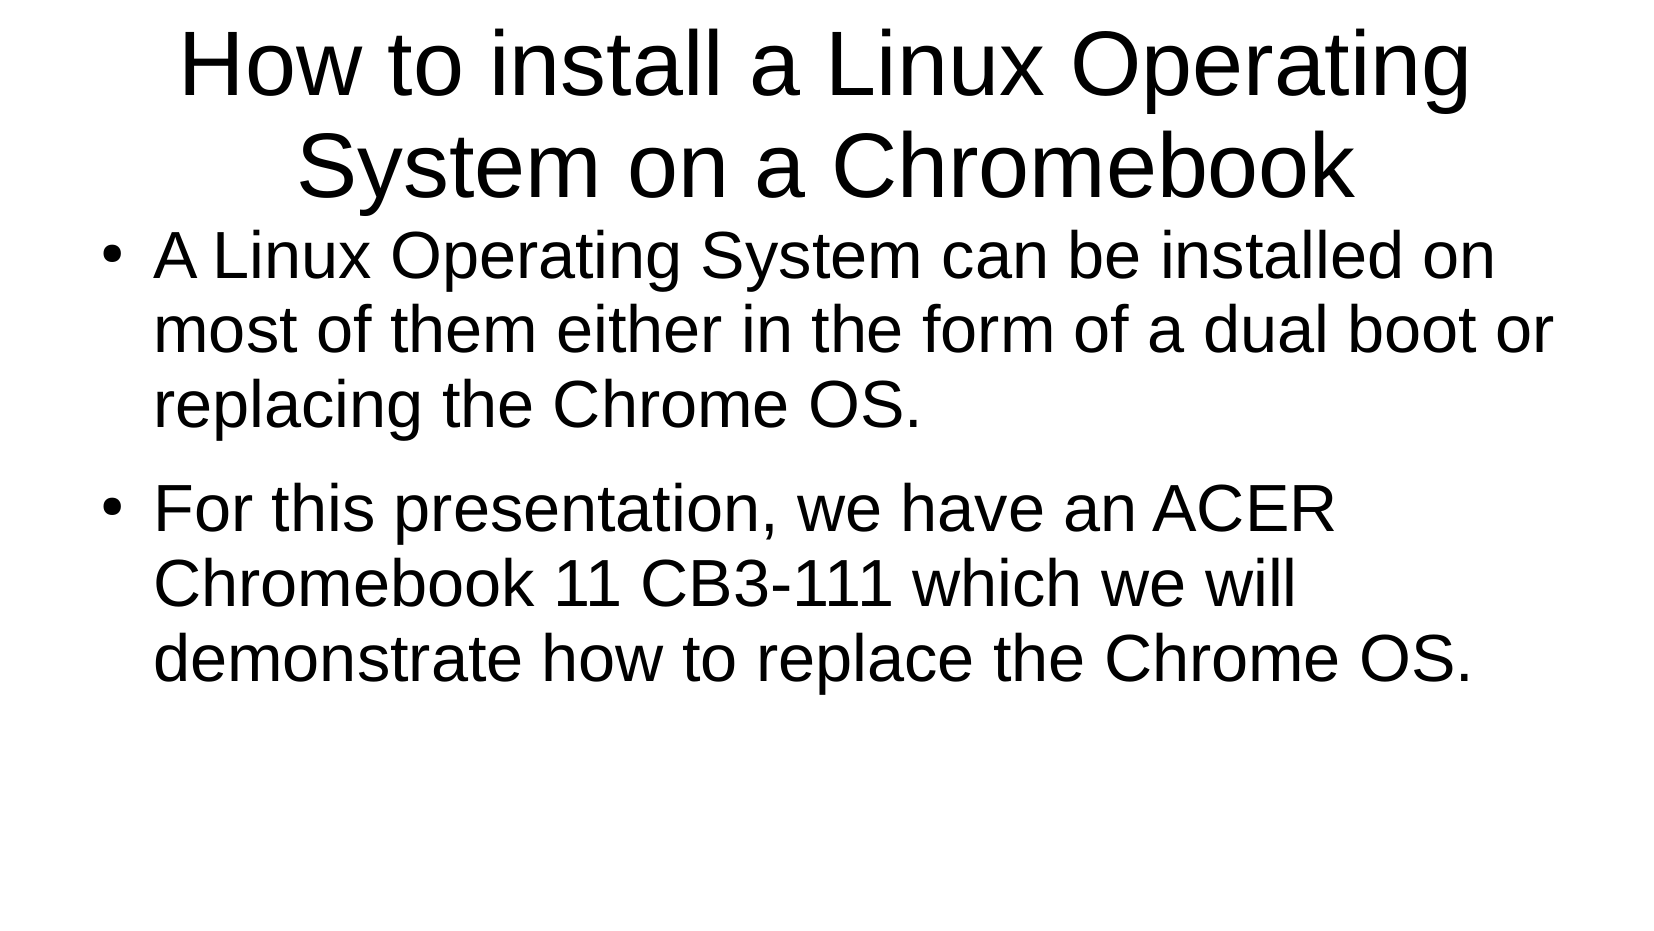

# How to install a Linux Operating System on a Chromebook
A Linux Operating System can be installed on most of them either in the form of a dual boot or replacing the Chrome OS.
For this presentation, we have an ACER Chromebook 11 CB3-111 which we will demonstrate how to replace the Chrome OS.